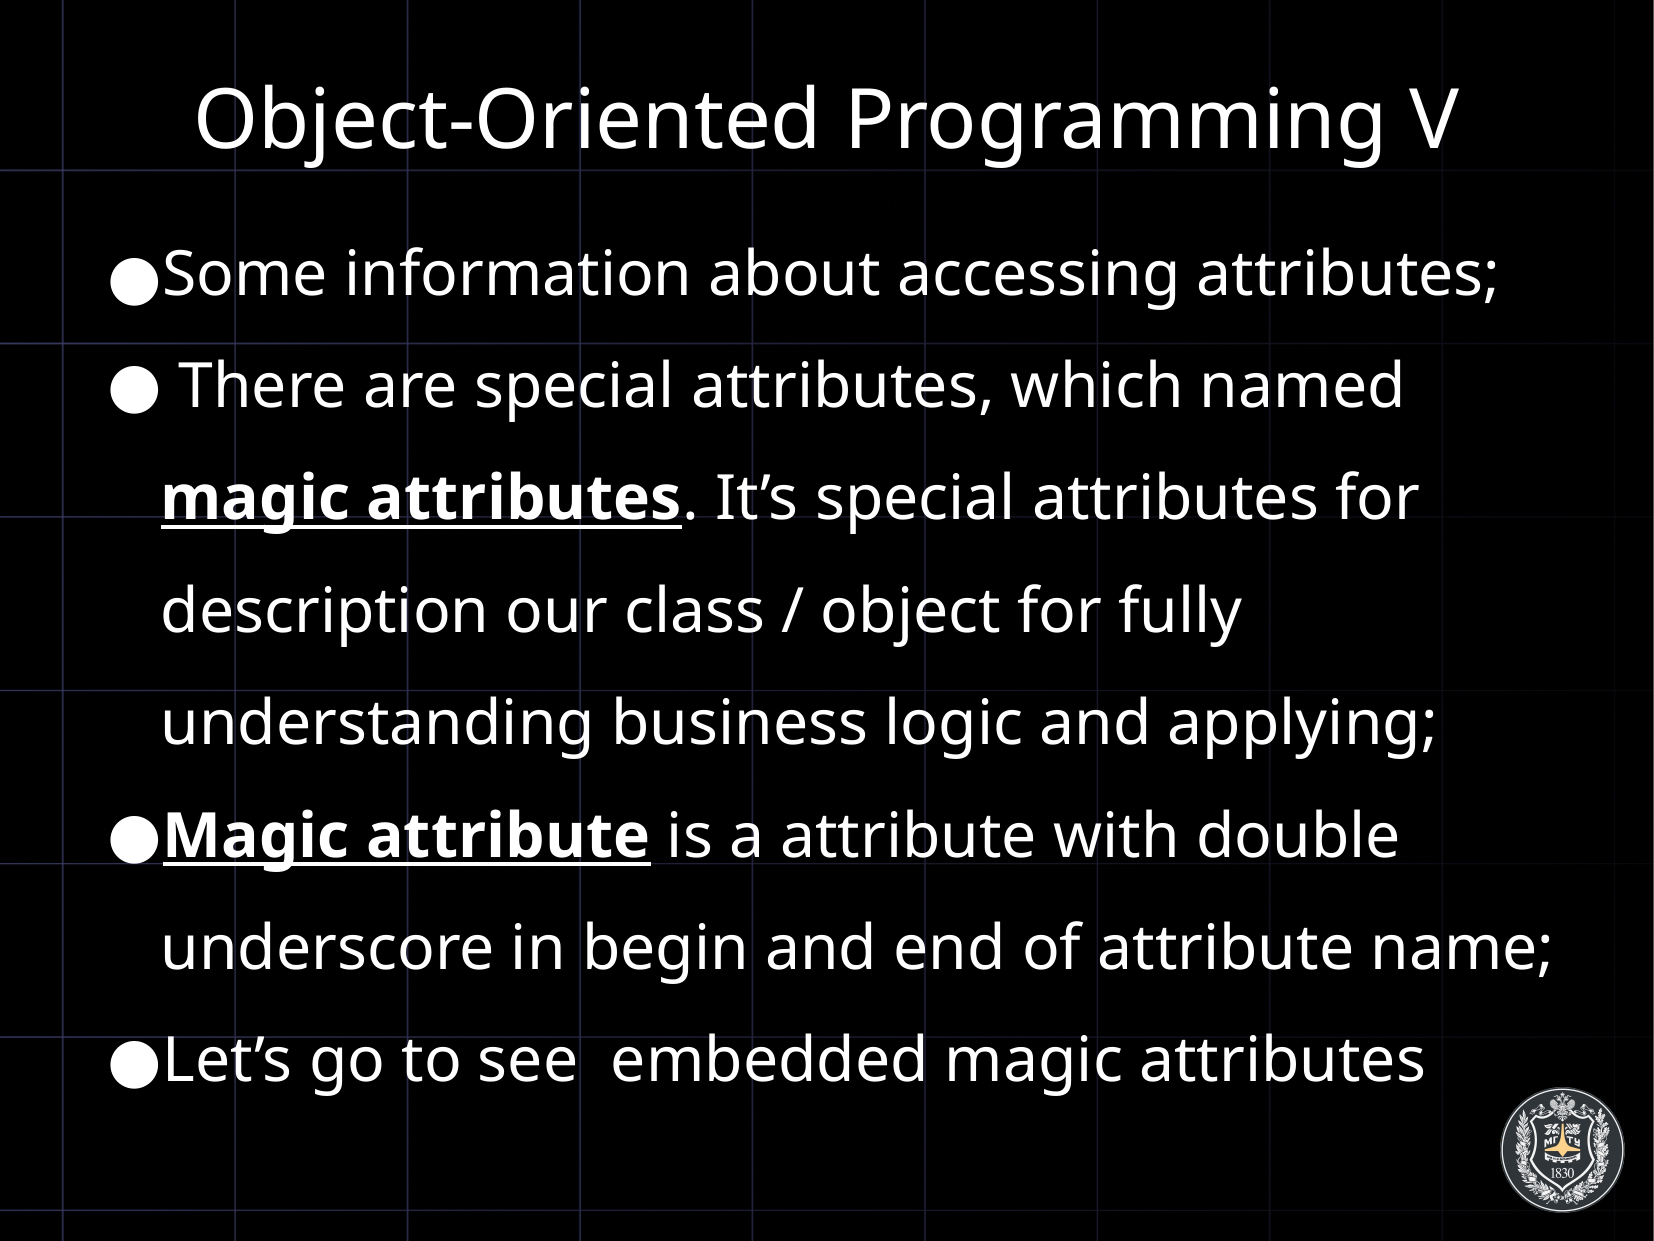

Object-Oriented Programming V
Some information about accessing attributes;
 There are special attributes, which named magic attributes. It’s special attributes for description our class / object for fully understanding business logic and applying;
Magic attribute is a attribute with double underscore in begin and end of attribute name;
Let’s go to see embedded magic attributes